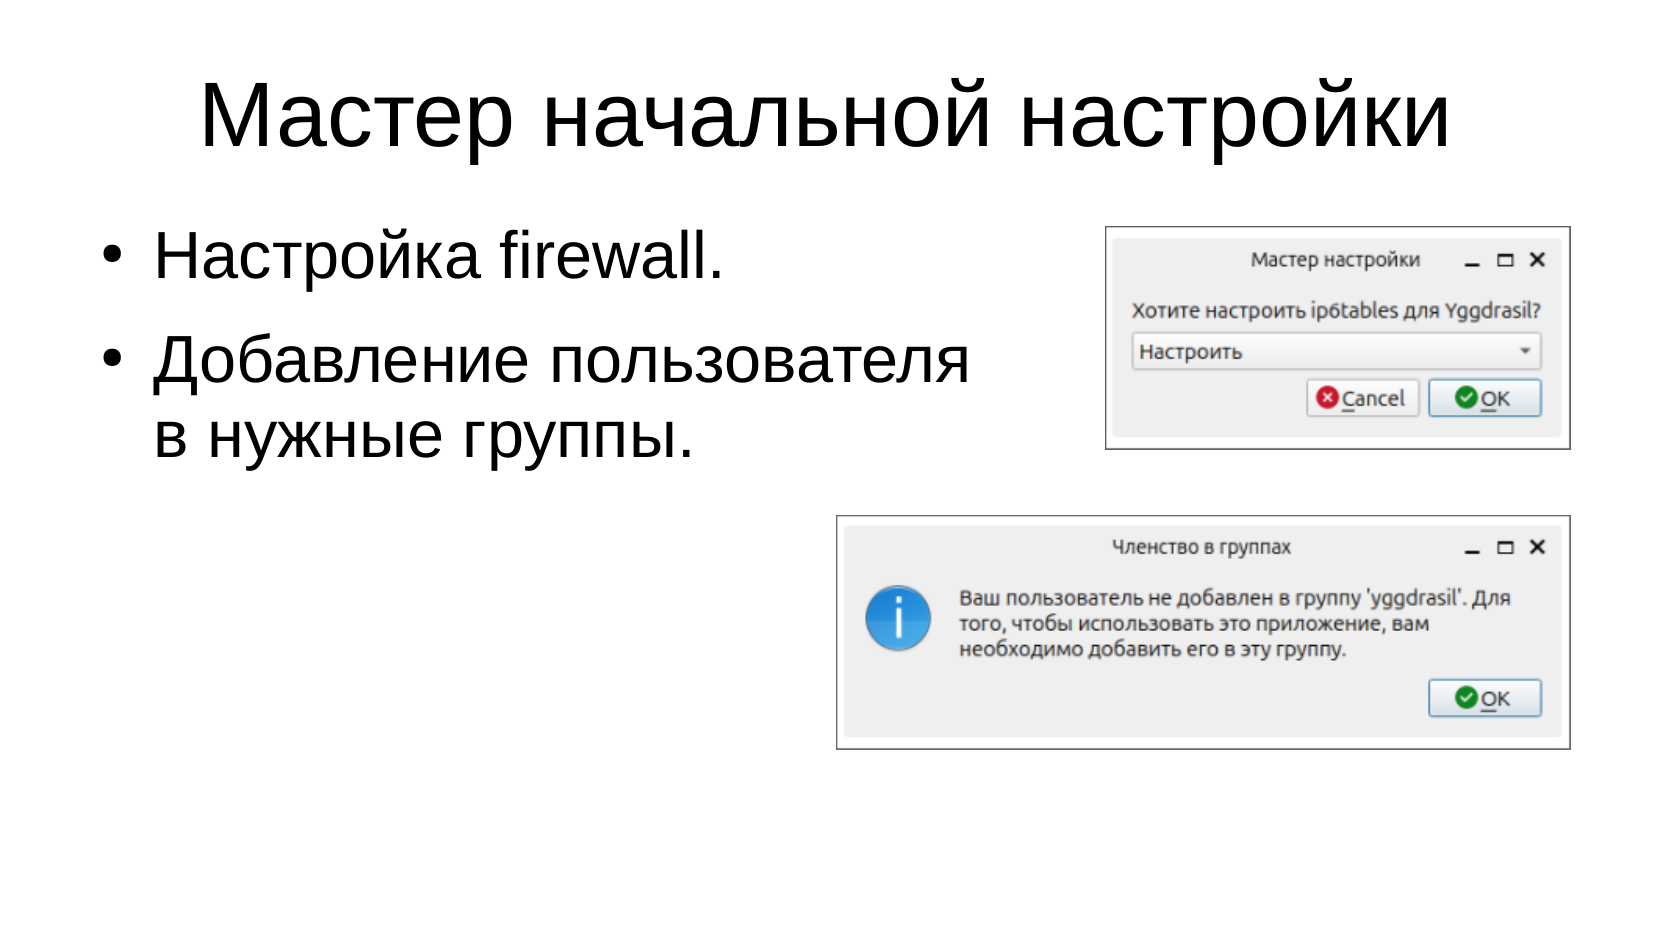

# Мастер начальной настройки
Настройка firewall.
Добавление пользователя
в нужные группы.